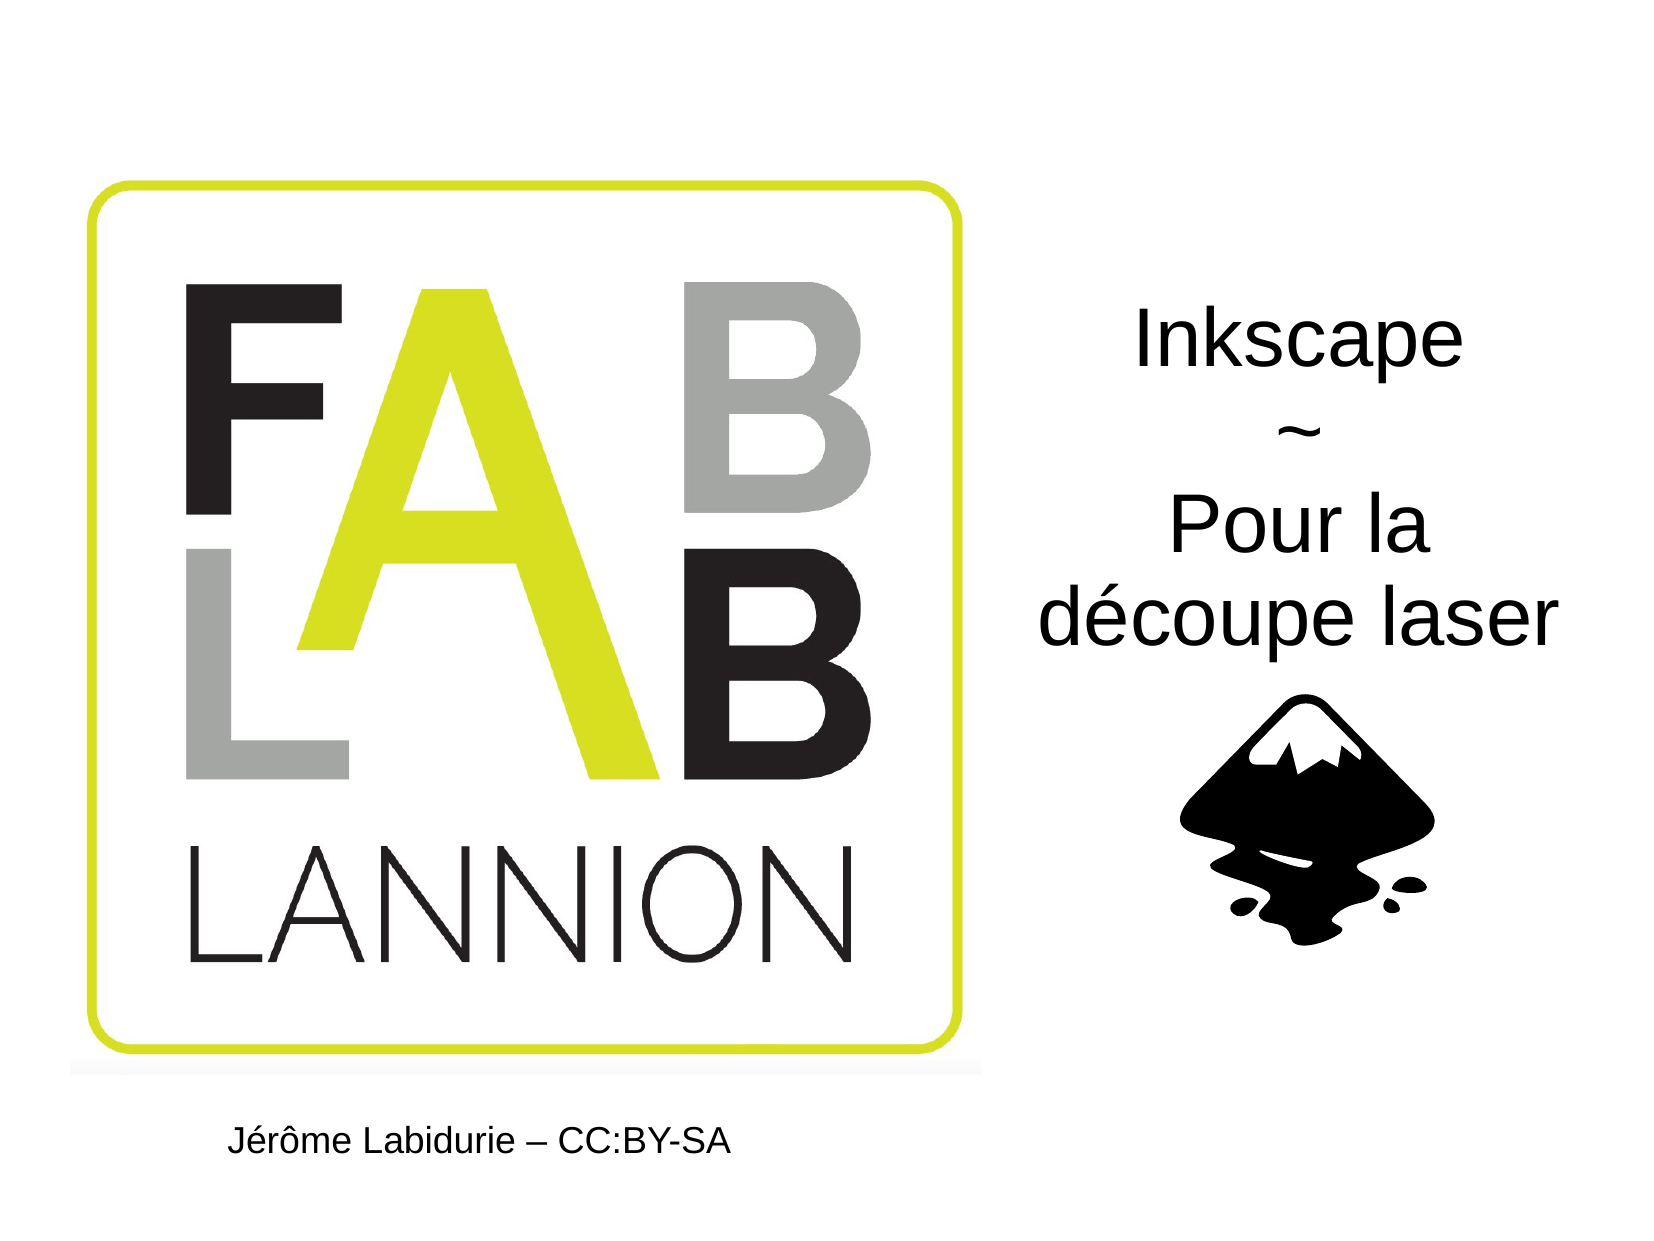

Inkscape
~
Pour la découpe laser
Jérôme Labidurie – CC:BY-SA